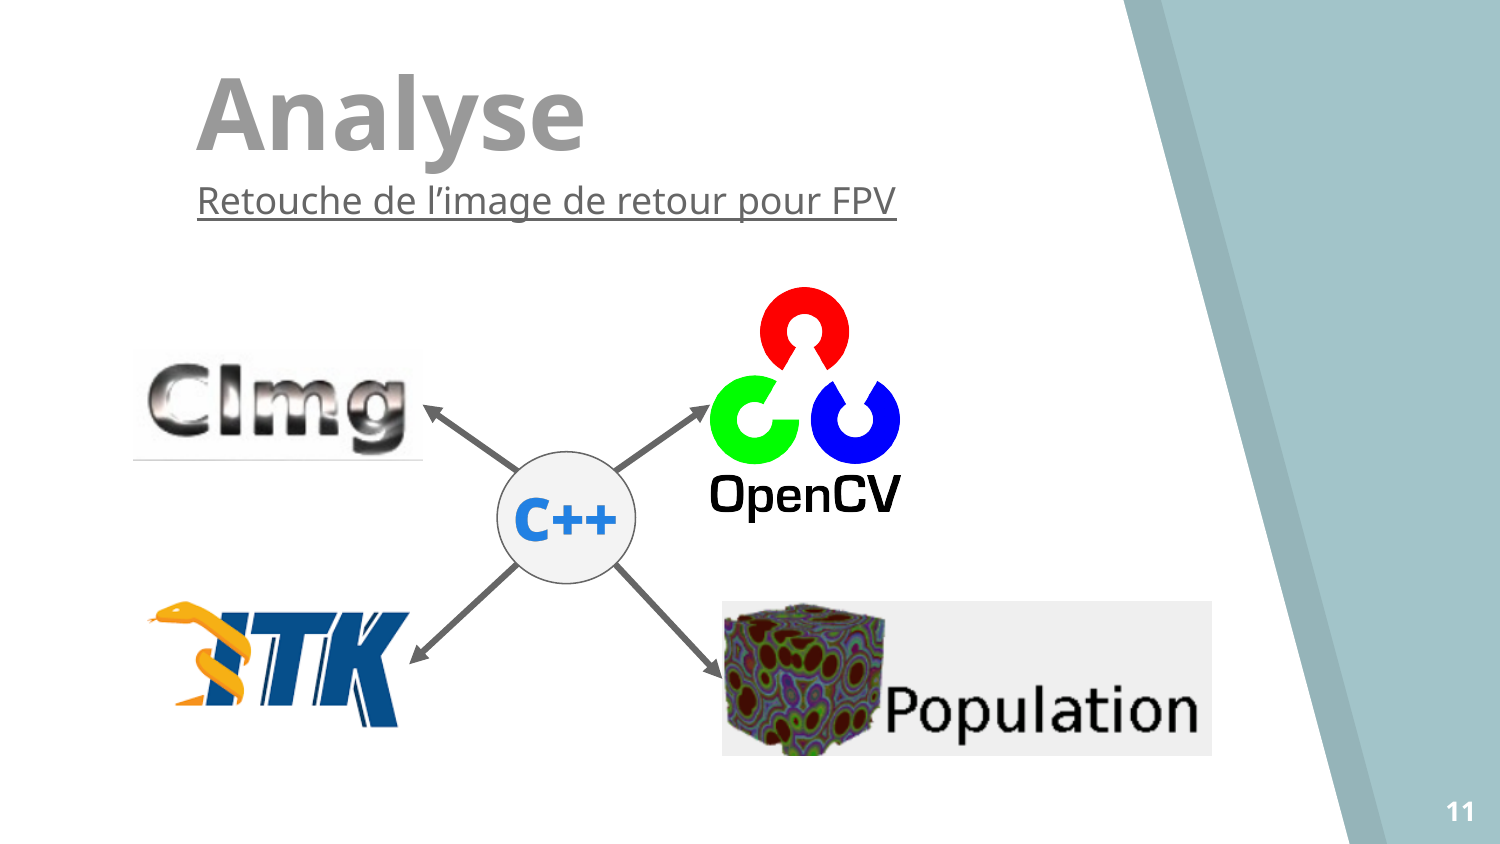

# Analyse
Retouche de l’image de retour pour FPV
11